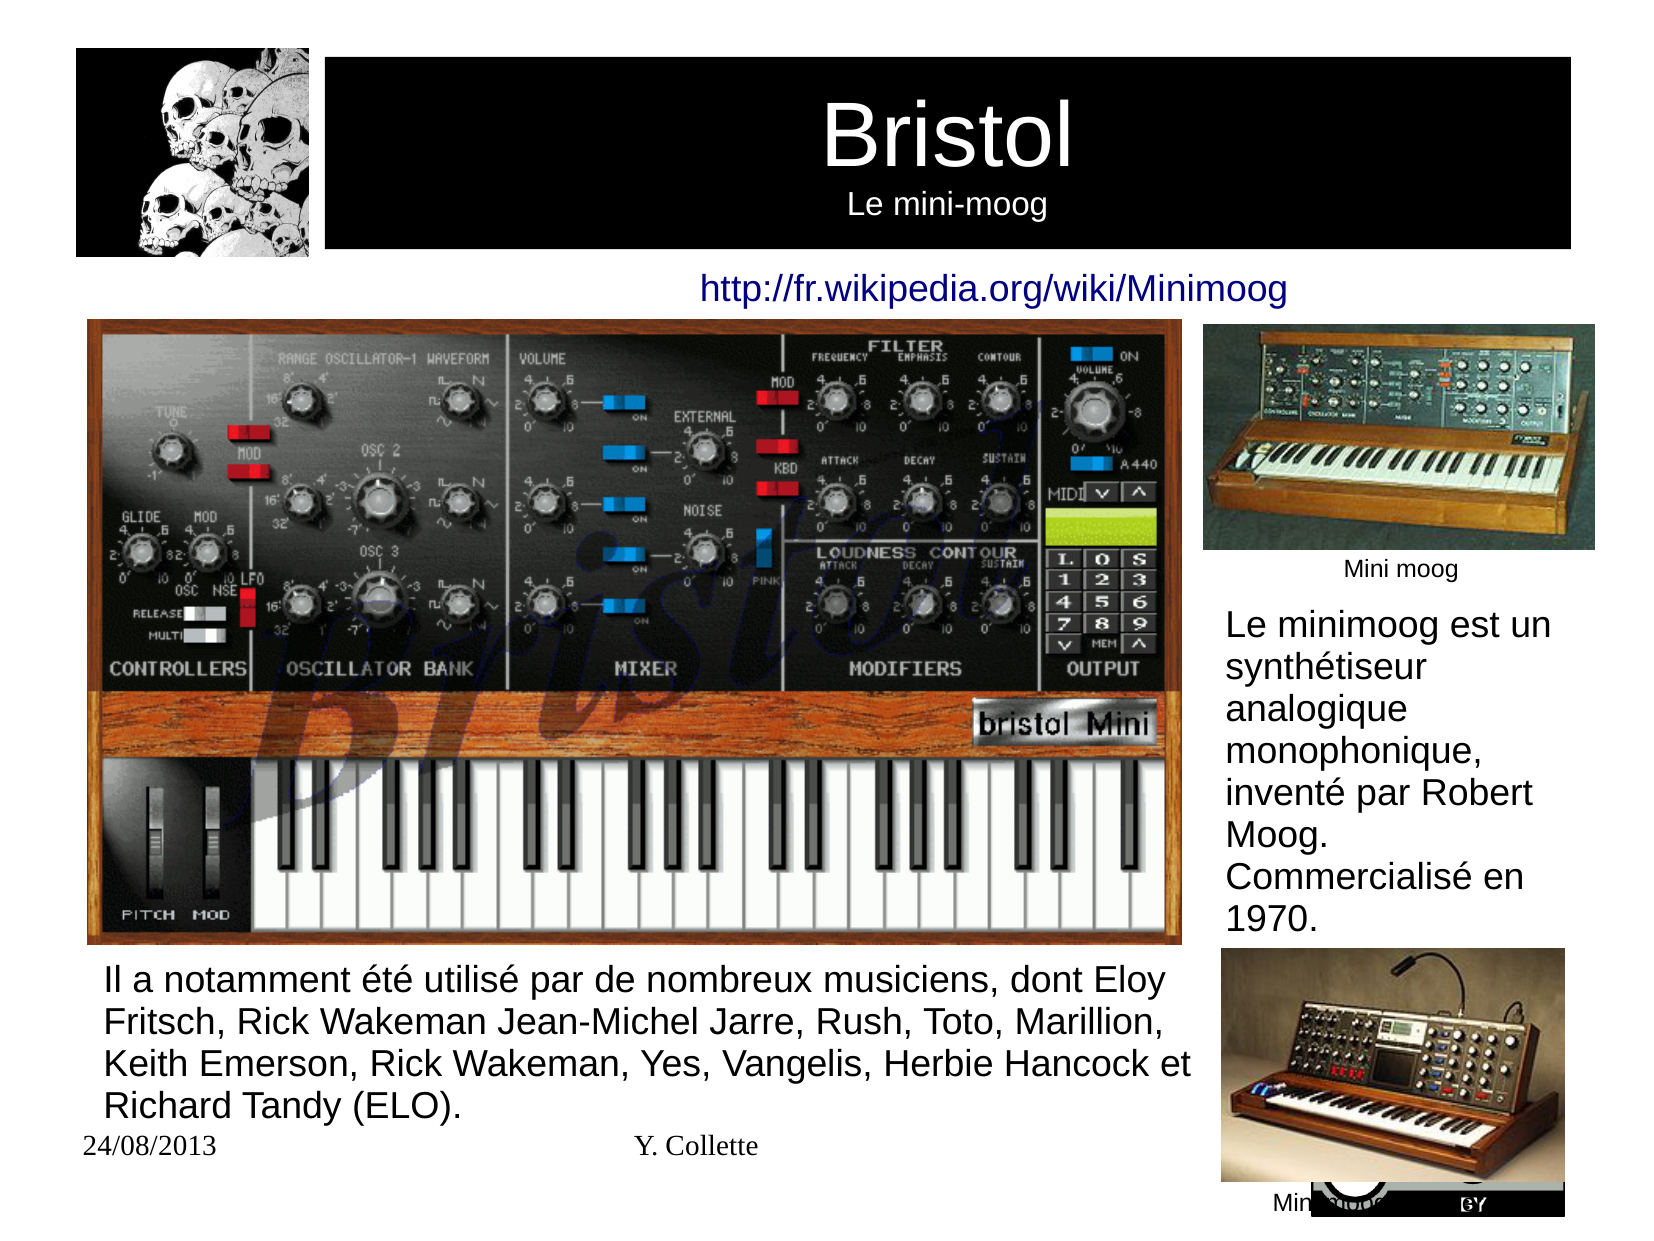

# Bristol Le mini-moog
http://fr.wikipedia.org/wiki/Minimoog
Mini moog
Le minimoog est un synthétiseur analogique monophonique, inventé par Robert Moog. Commercialisé en 1970.
Il a notamment été utilisé par de nombreux musiciens, dont Eloy Fritsch, Rick Wakeman Jean-Michel Jarre, Rush, Toto, Marillion, Keith Emerson, Rick Wakeman, Yes, Vangelis, Herbie Hancock et Richard Tandy (ELO).
Y. Collette
11
Mini moog voyager